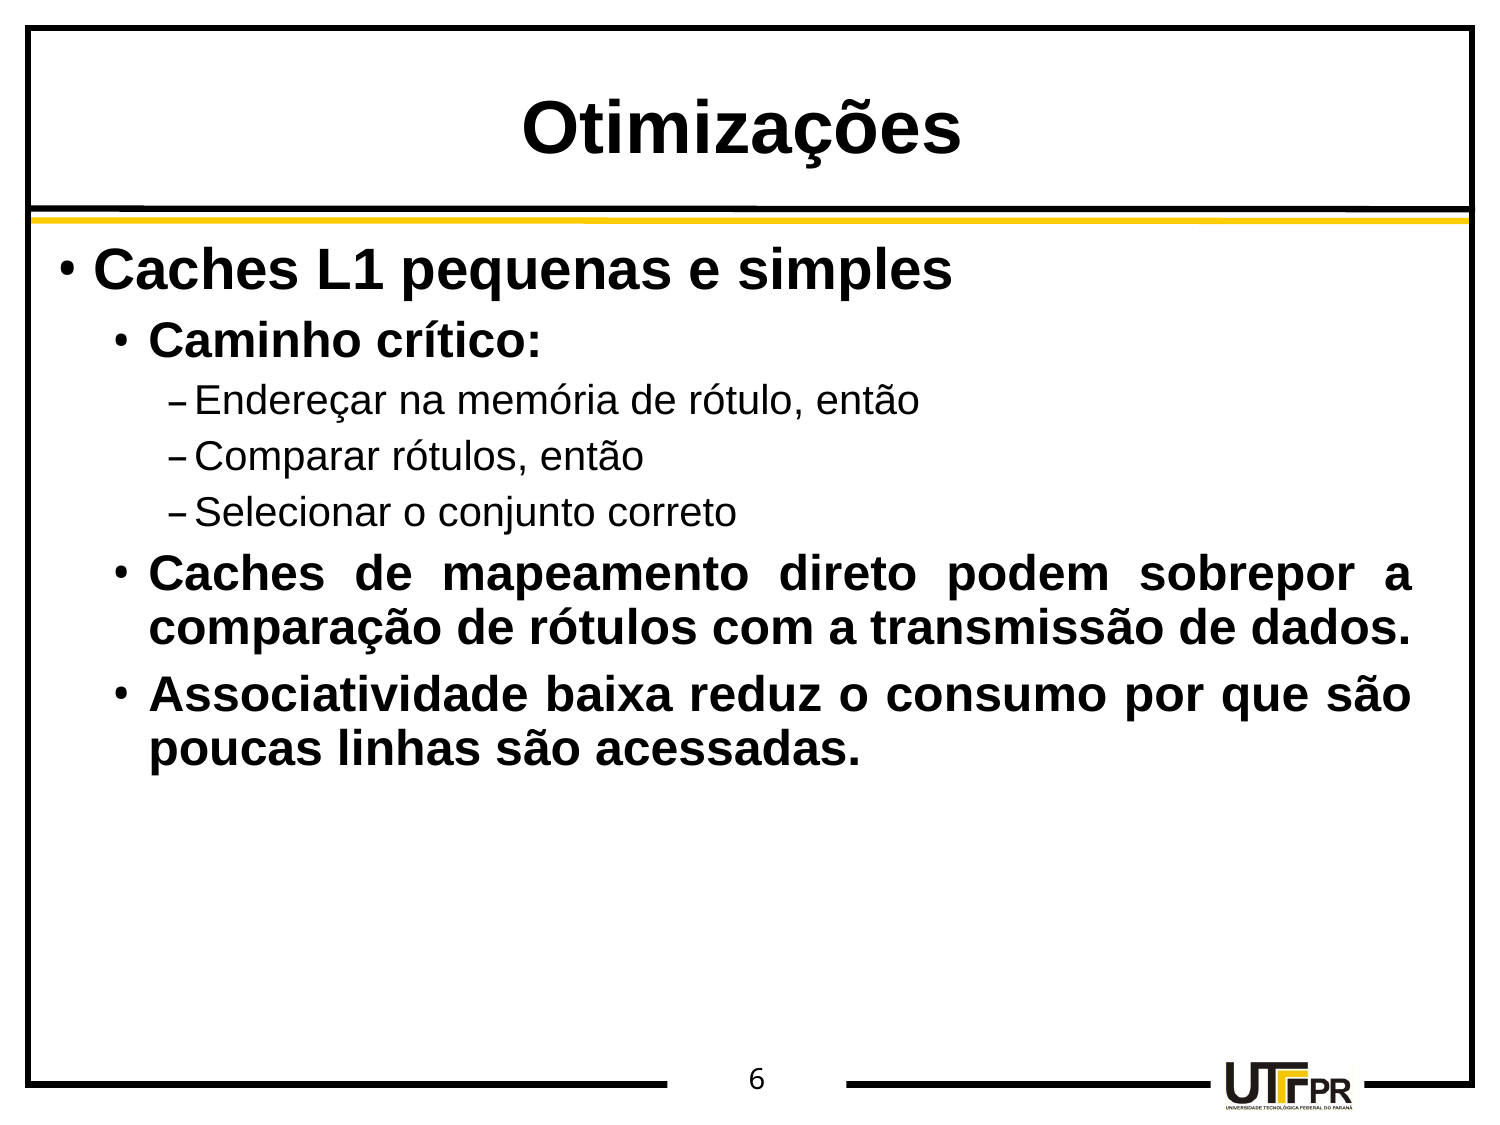

Otimizações
# Caches L1 pequenas e simples
Caminho crítico:
Endereçar na memória de rótulo, então
Comparar rótulos, então
Selecionar o conjunto correto
Caches de mapeamento direto podem sobrepor a comparação de rótulos com a transmissão de dados.
Associatividade baixa reduz o consumo por que são poucas linhas são acessadas.